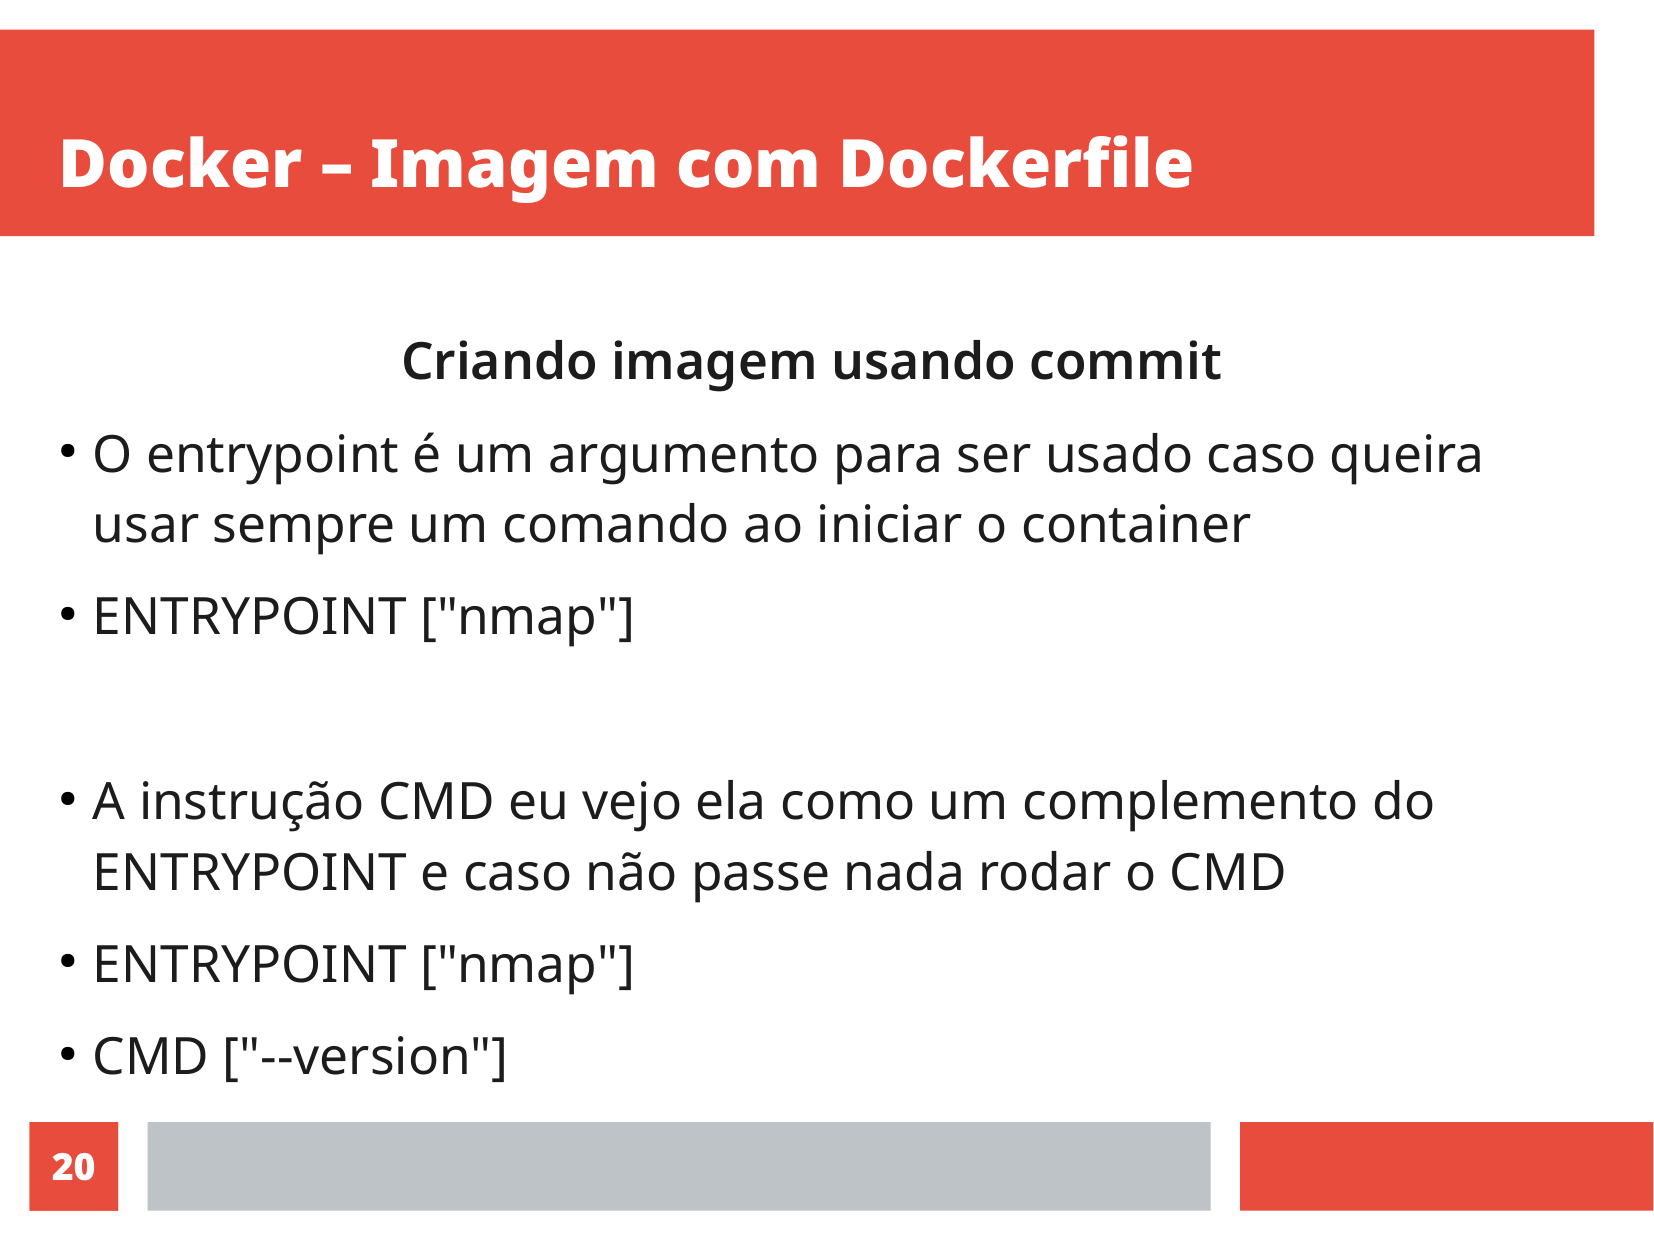

# Docker – Imagem com Dockerfile
Criando imagem usando commit
O entrypoint é um argumento para ser usado caso queira usar sempre um comando ao iniciar o container
ENTRYPOINT ["nmap"]
A instrução CMD eu vejo ela como um complemento do ENTRYPOINT e caso não passe nada rodar o CMD
ENTRYPOINT ["nmap"]
CMD ["--version"]
20